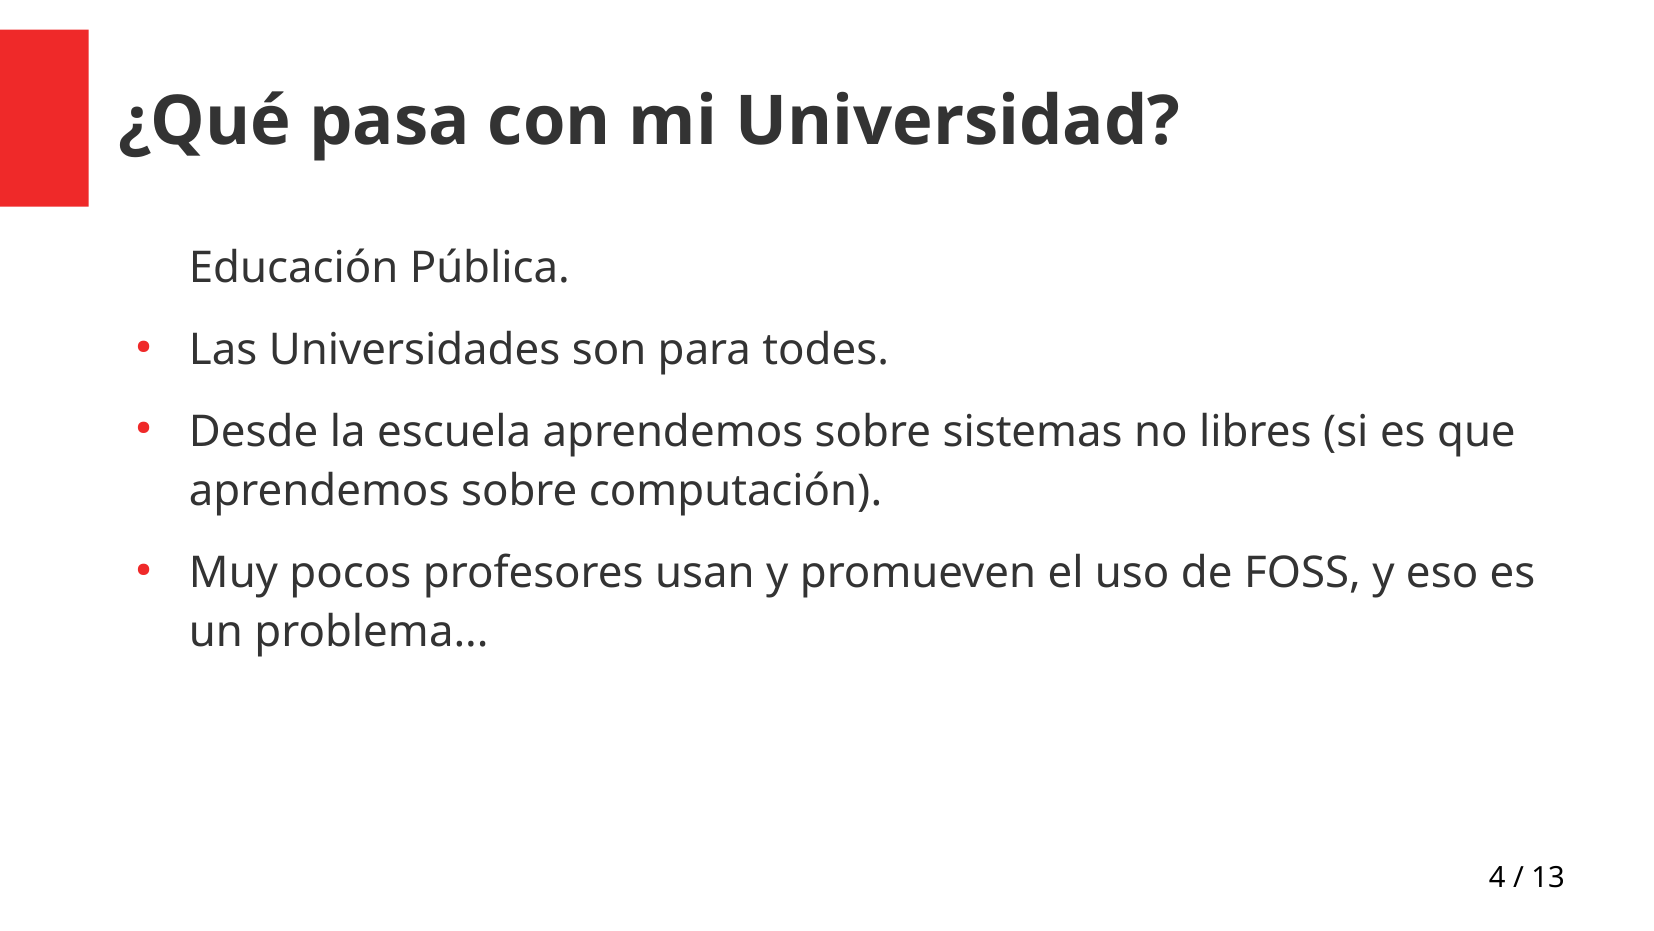

# ¿Qué pasa con mi Universidad?
Educación Pública.
Las Universidades son para todes.
Desde la escuela aprendemos sobre sistemas no libres (si es que aprendemos sobre computación).
Muy pocos profesores usan y promueven el uso de FOSS, y eso es un problema...
4